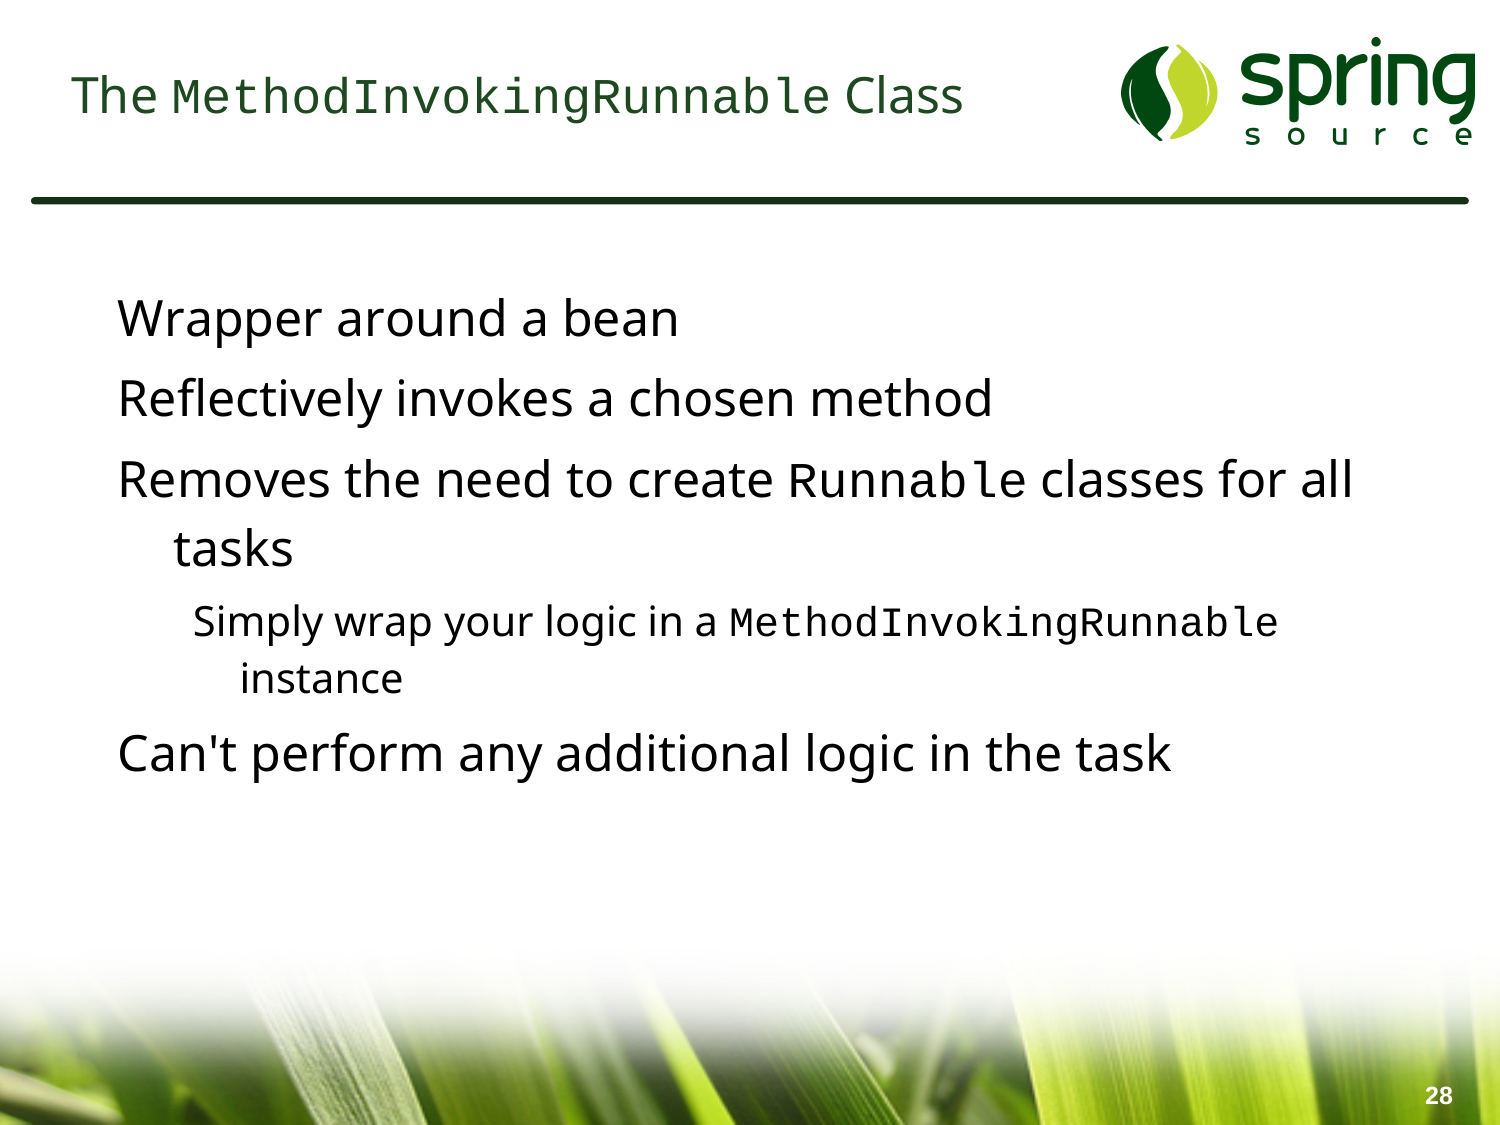

# The MethodInvokingRunnable Class
Wrapper around a bean
Reflectively invokes a chosen method
Removes the need to create Runnable classes for all tasks
Simply wrap your logic in a MethodInvokingRunnable instance
Can't perform any additional logic in the task